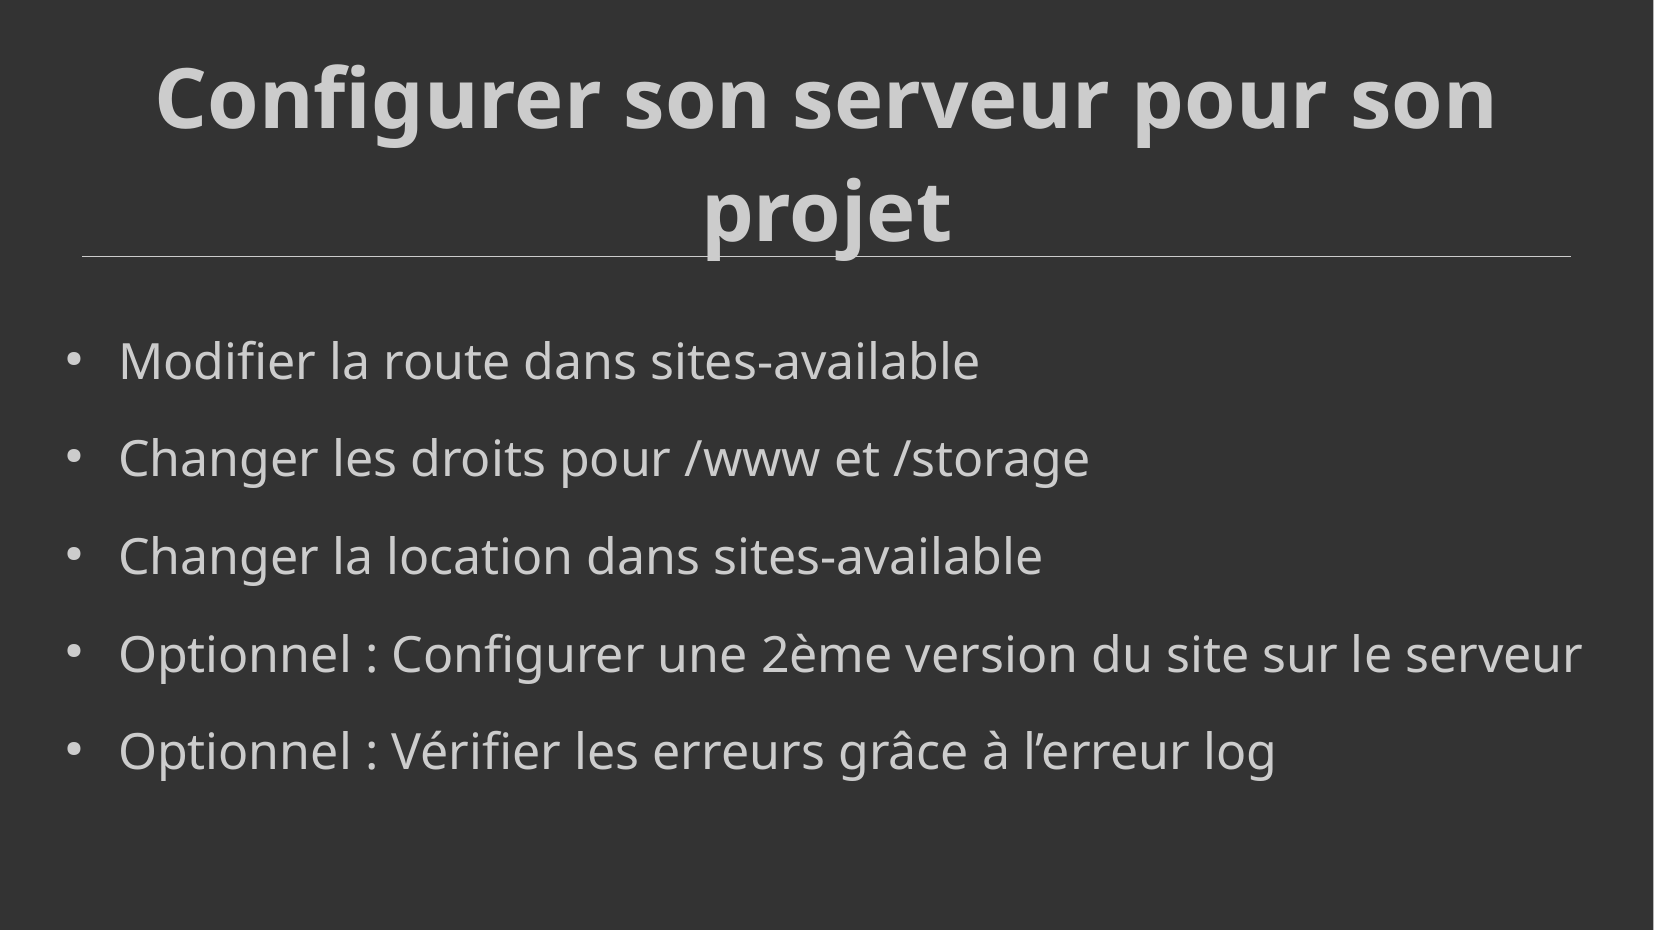

# Configurer son serveur pour son projet
Modifier la route dans sites-available
Changer les droits pour /www et /storage
Changer la location dans sites-available
Optionnel : Configurer une 2ème version du site sur le serveur
Optionnel : Vérifier les erreurs grâce à l’erreur log